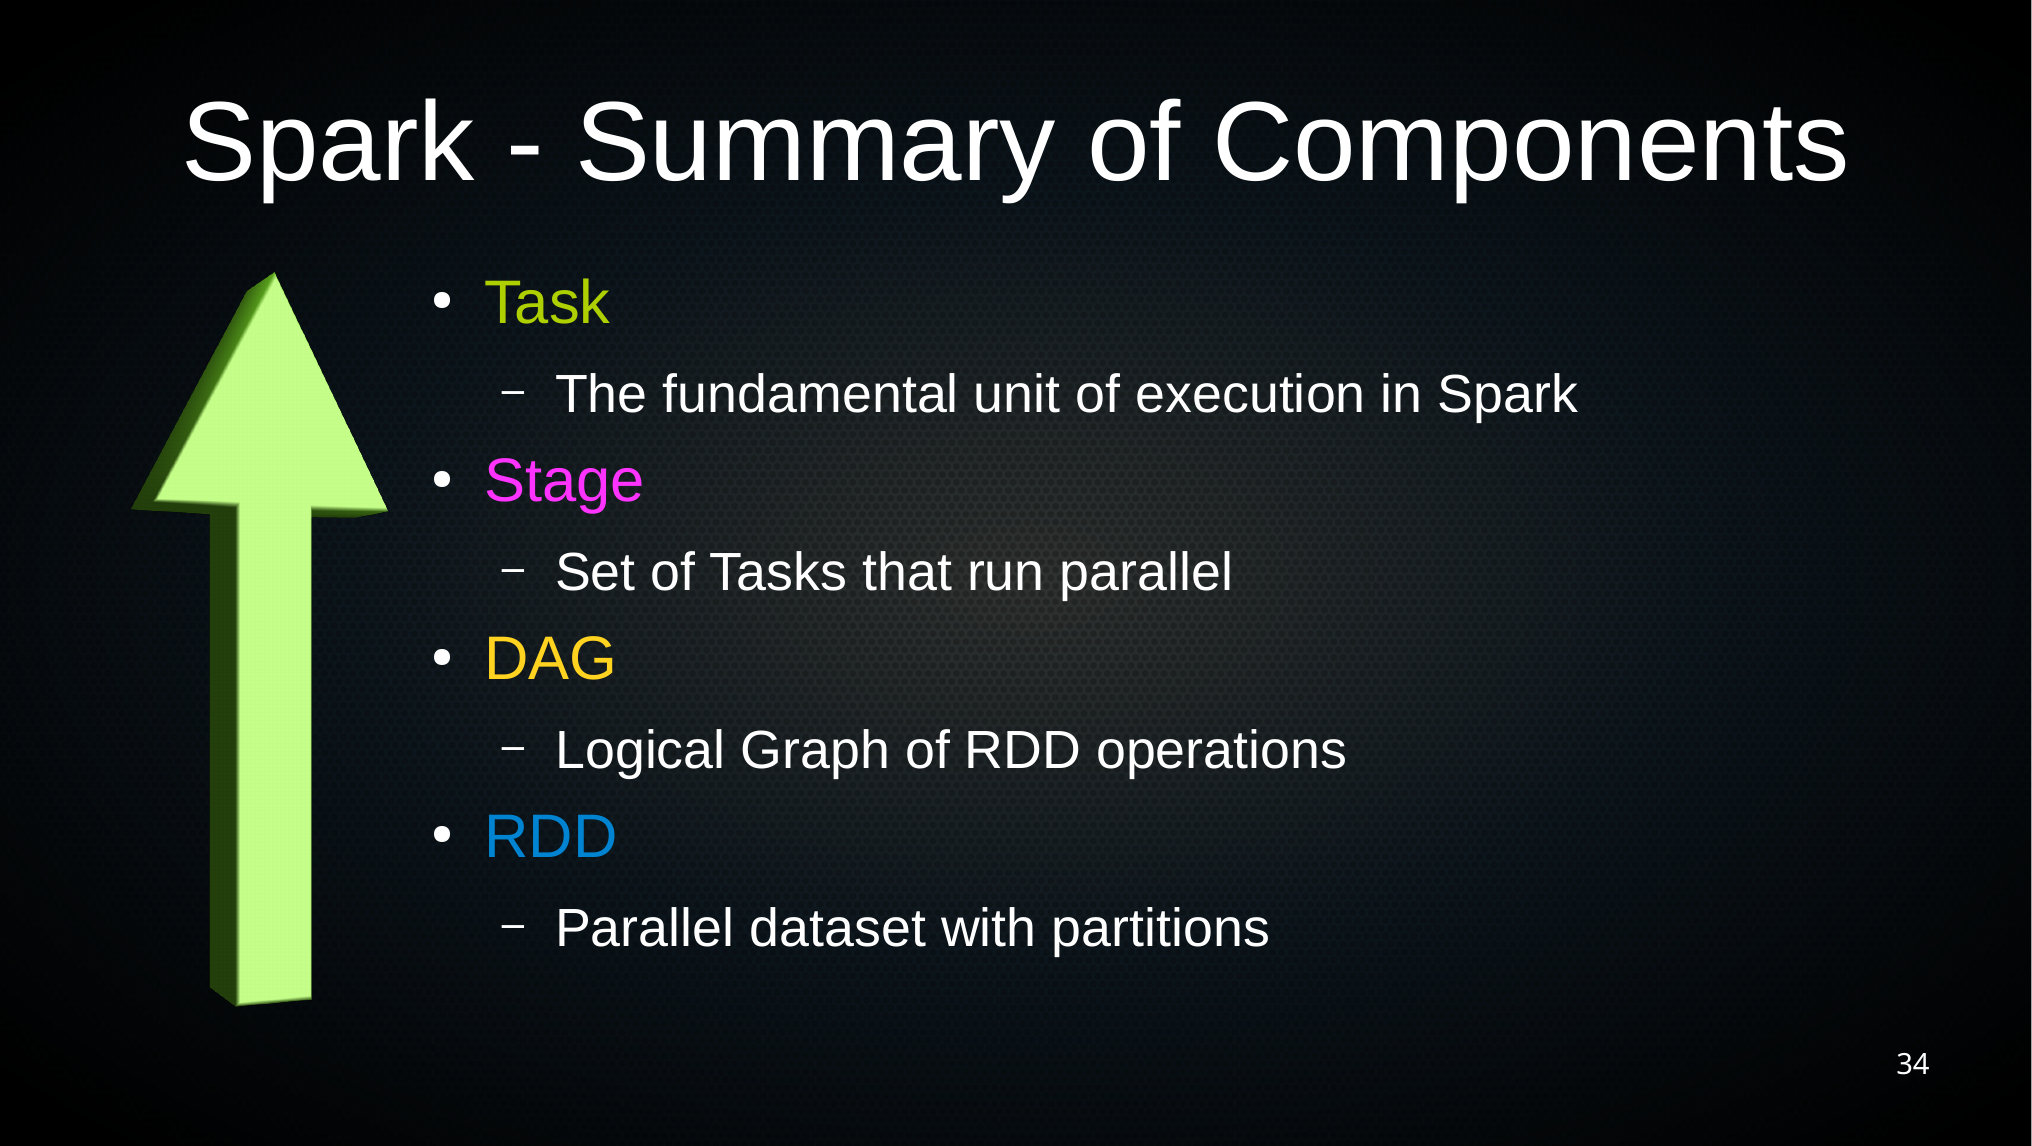

# Spark - Summary of Components
Task
The fundamental unit of execution in Spark
Stage
Set of Tasks that run parallel
DAG
Logical Graph of RDD operations
RDD
Parallel dataset with partitions
34